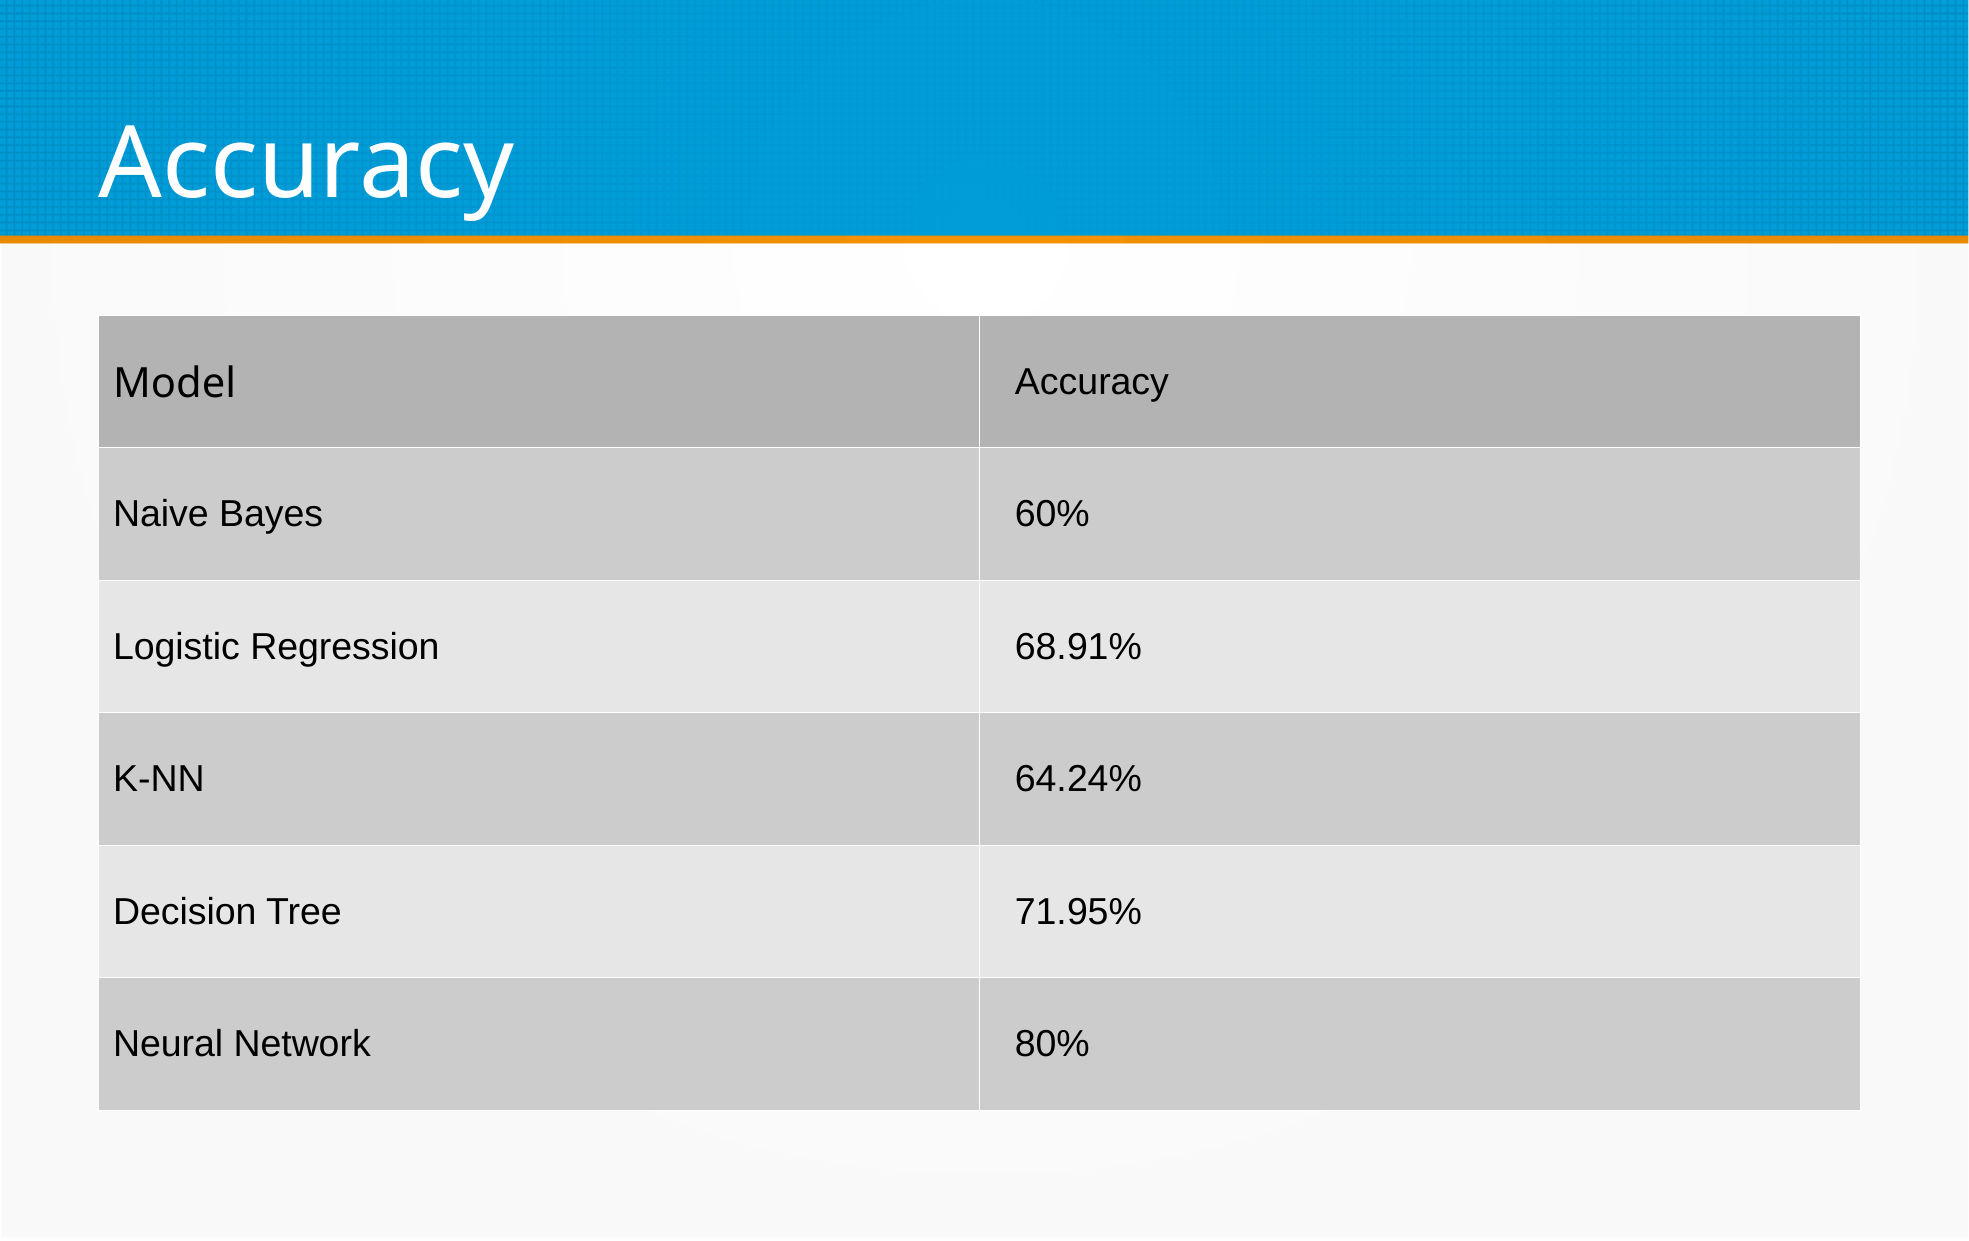

# Accuracy
| Model | Accuracy |
| --- | --- |
| Naive Bayes | 60% |
| Logistic Regression | 68.91% |
| K-NN | 64.24% |
| Decision Tree | 71.95% |
| Neural Network | 80% |